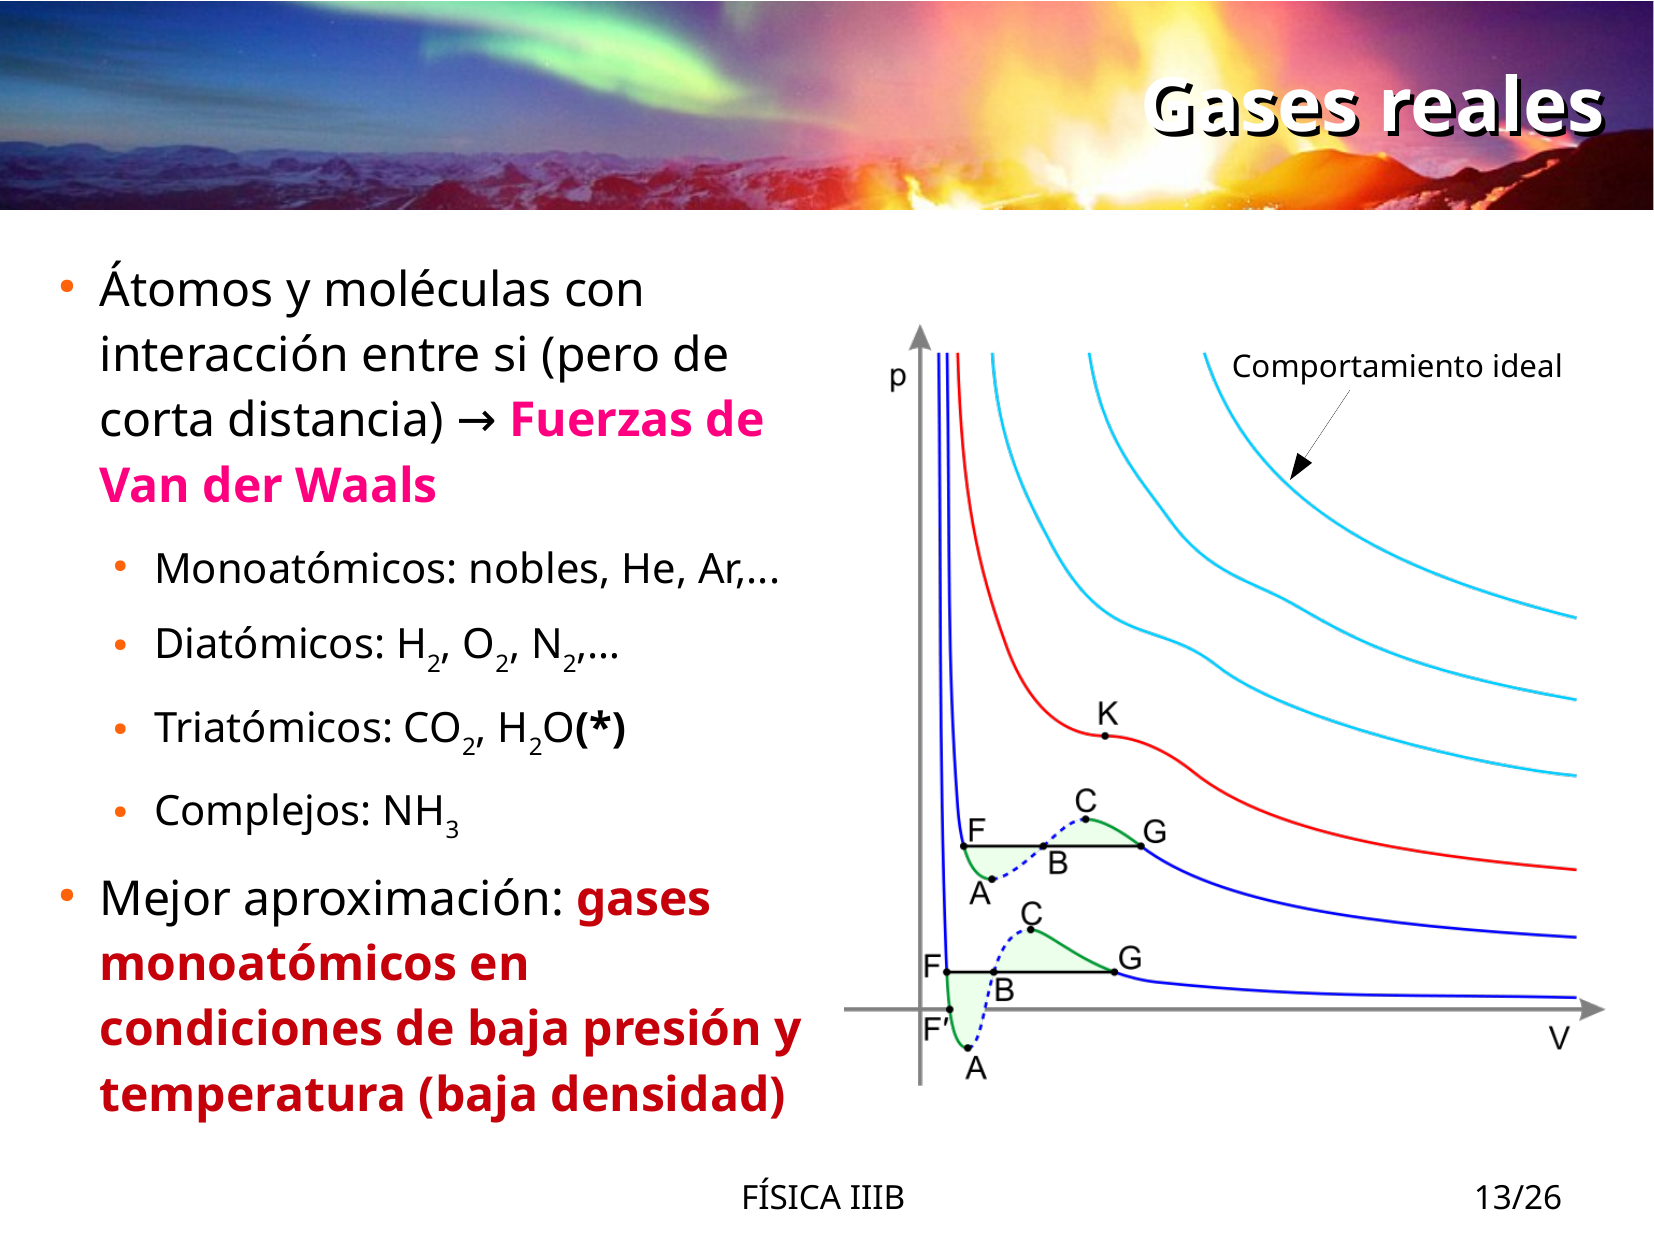

# Gases reales
Átomos y moléculas con interacción entre si (pero de corta distancia) → Fuerzas de Van der Waals
Monoatómicos: nobles, He, Ar,...
Diatómicos: H2, O2, N2,…
Triatómicos: CO2, H2O(*)
Complejos: NH3
Mejor aproximación: gases monoatómicos en condiciones de baja presión y temperatura (baja densidad)
Comportamiento ideal
FÍSICA IIIB
13